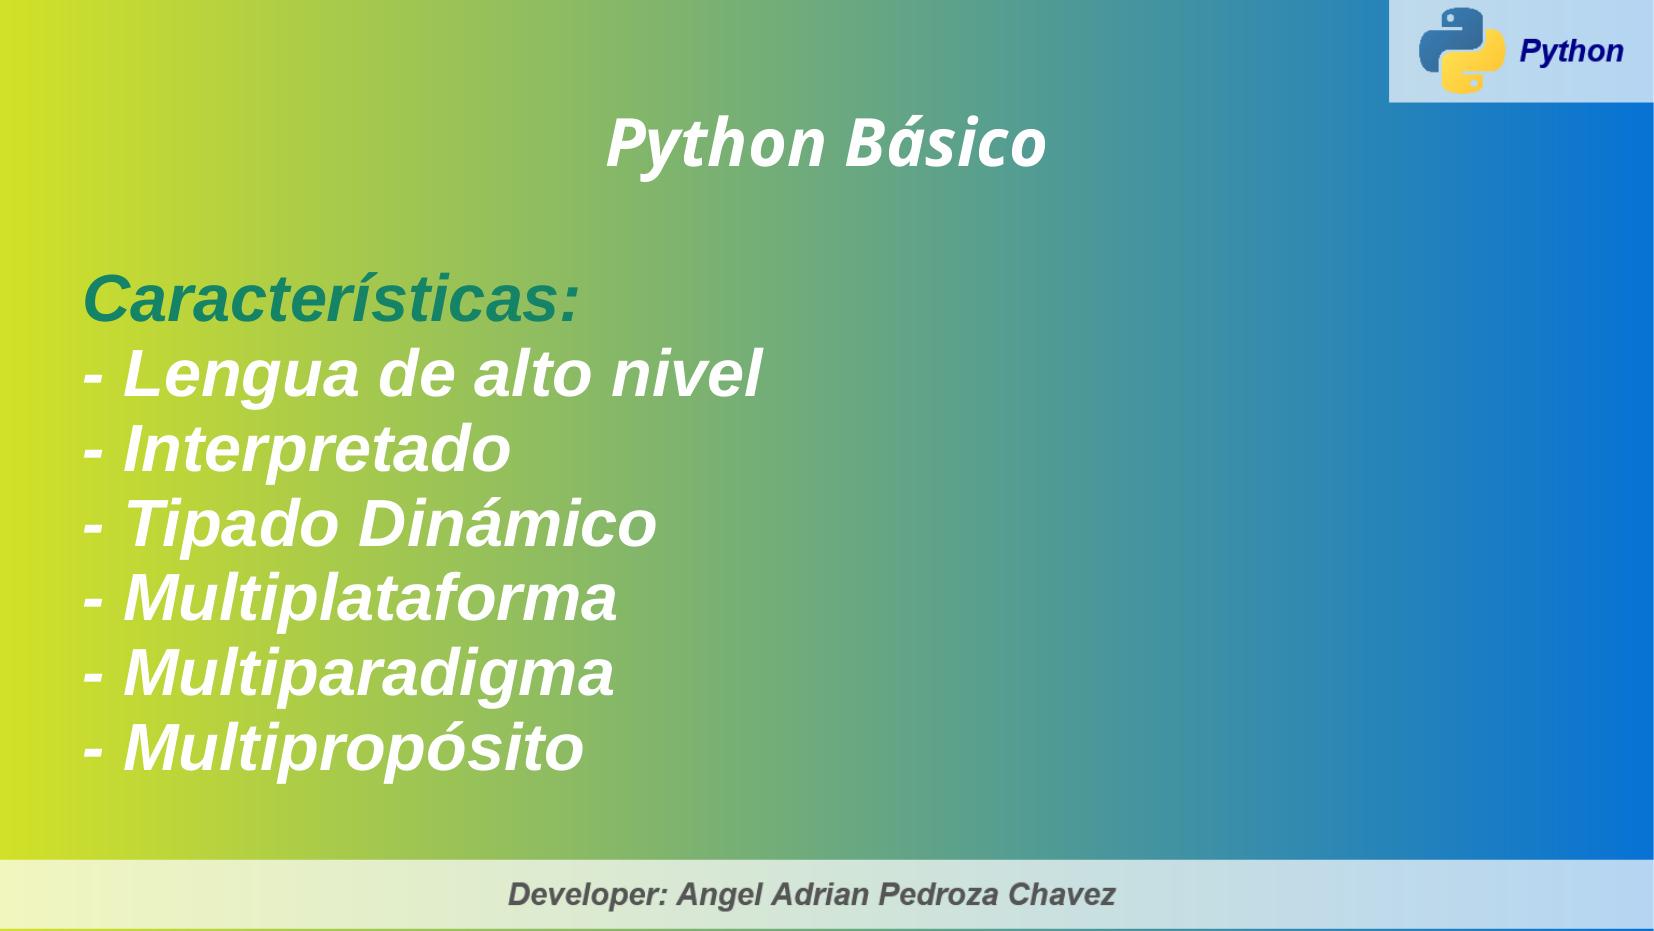

# Python Básico
Características:
- Lengua de alto nivel
- Interpretado
- Tipado Dinámico
- Multiplataforma
- Multiparadigma
- Multipropósito